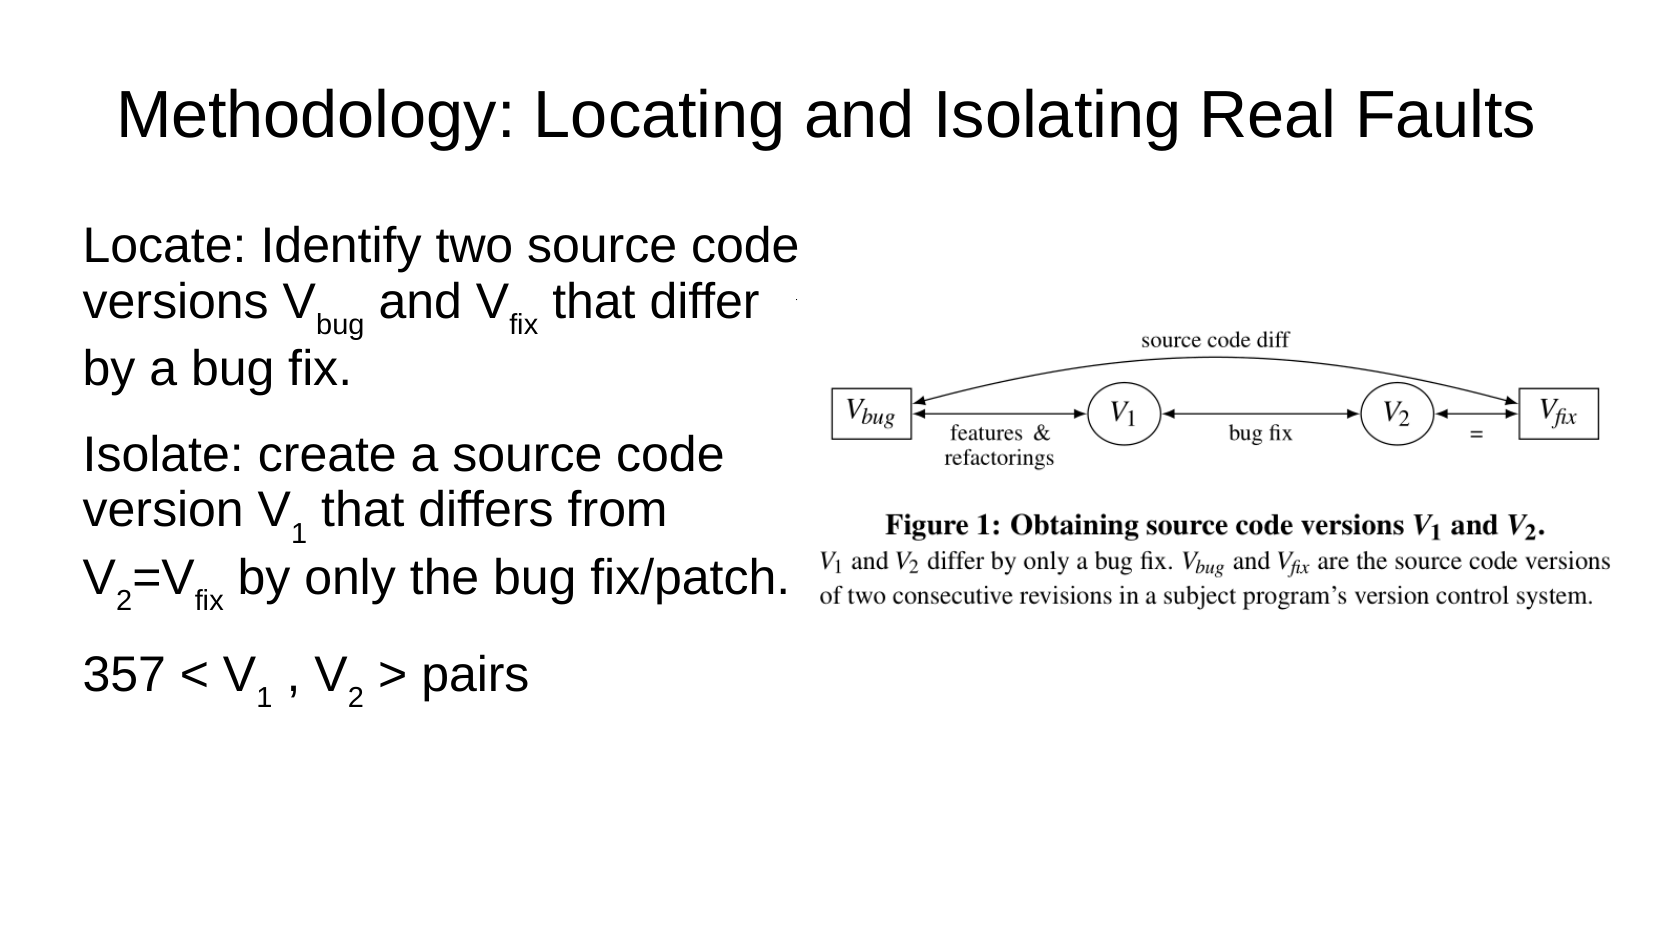

# Methodology: Locating and Isolating Real Faults
Locate: Identify two source code versions Vbug and Vfix that differ by a bug fix.
Isolate: create a source code version V1 that differs from V2=Vfix by only the bug fix/patch.
357 < V1 , V2 > pairs